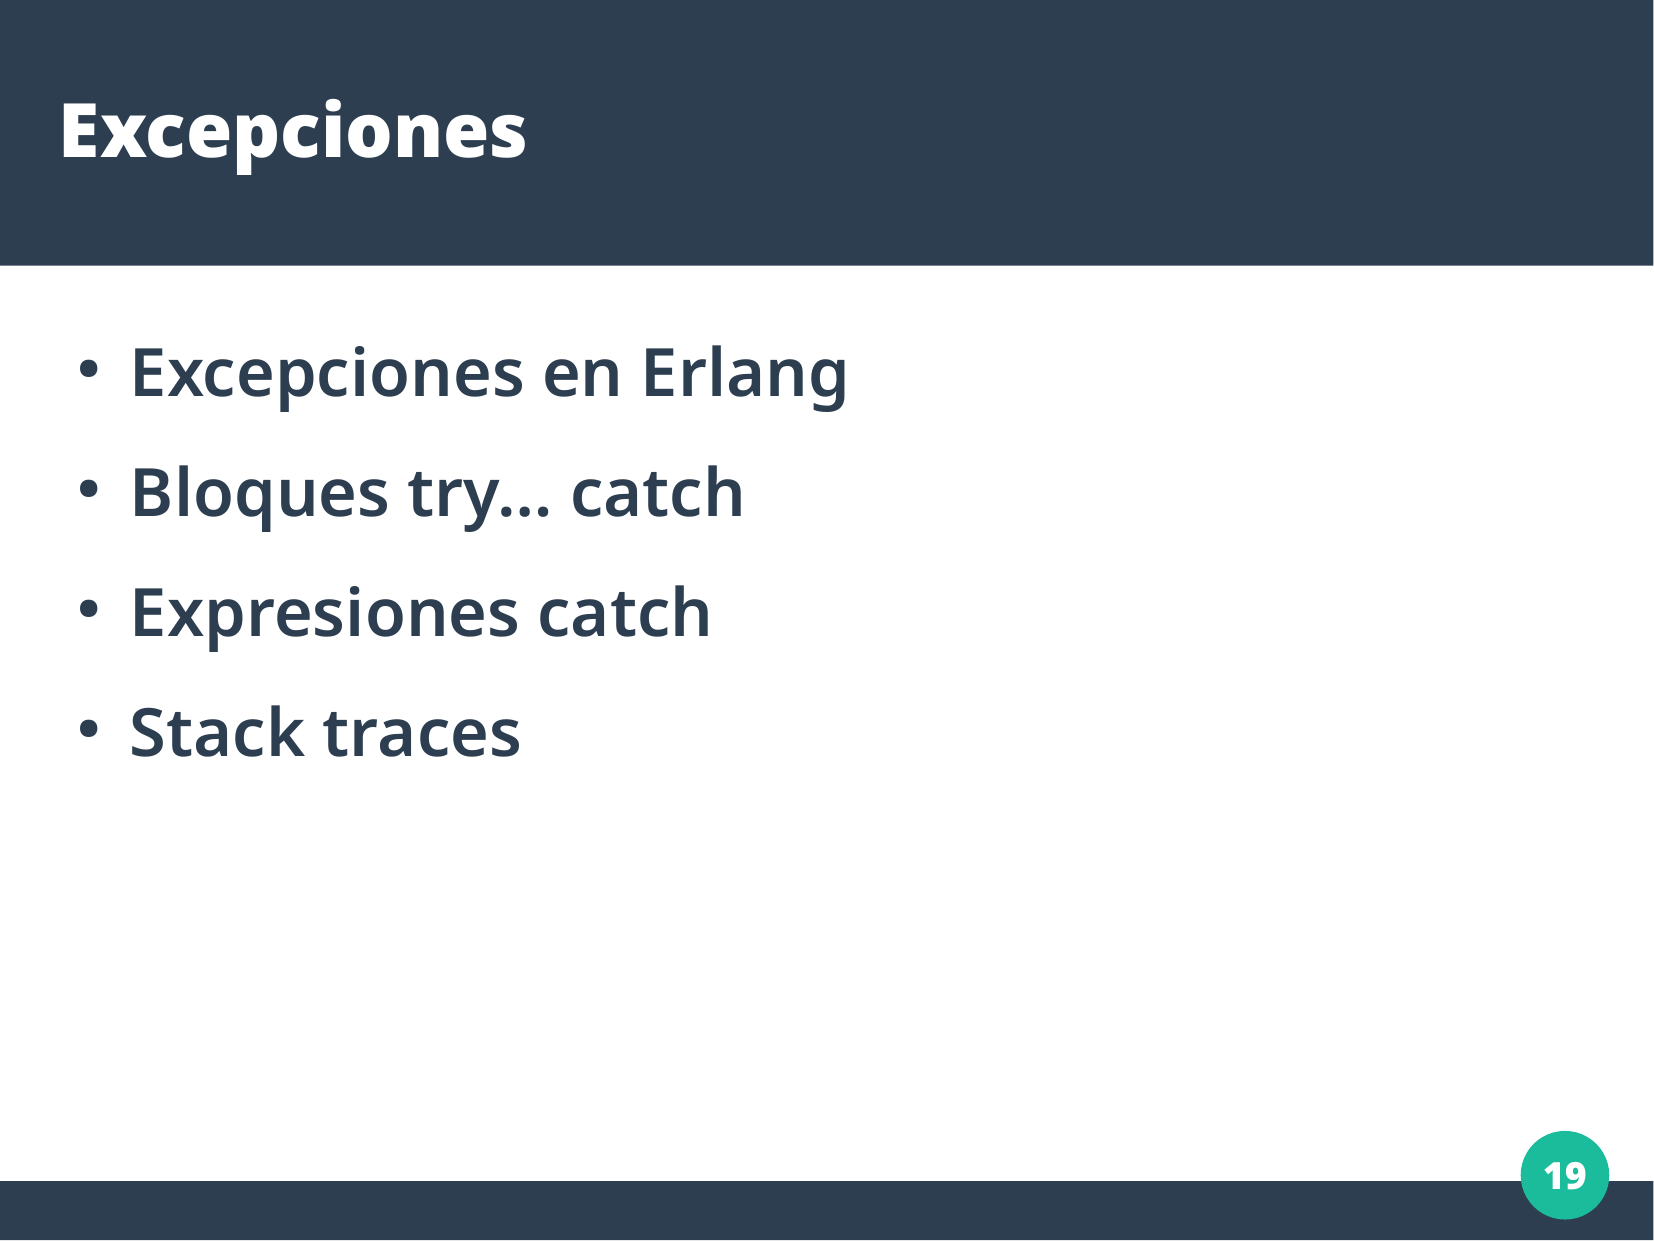

# Excepciones
Excepciones en Erlang
Bloques try… catch
Expresiones catch
Stack traces
19